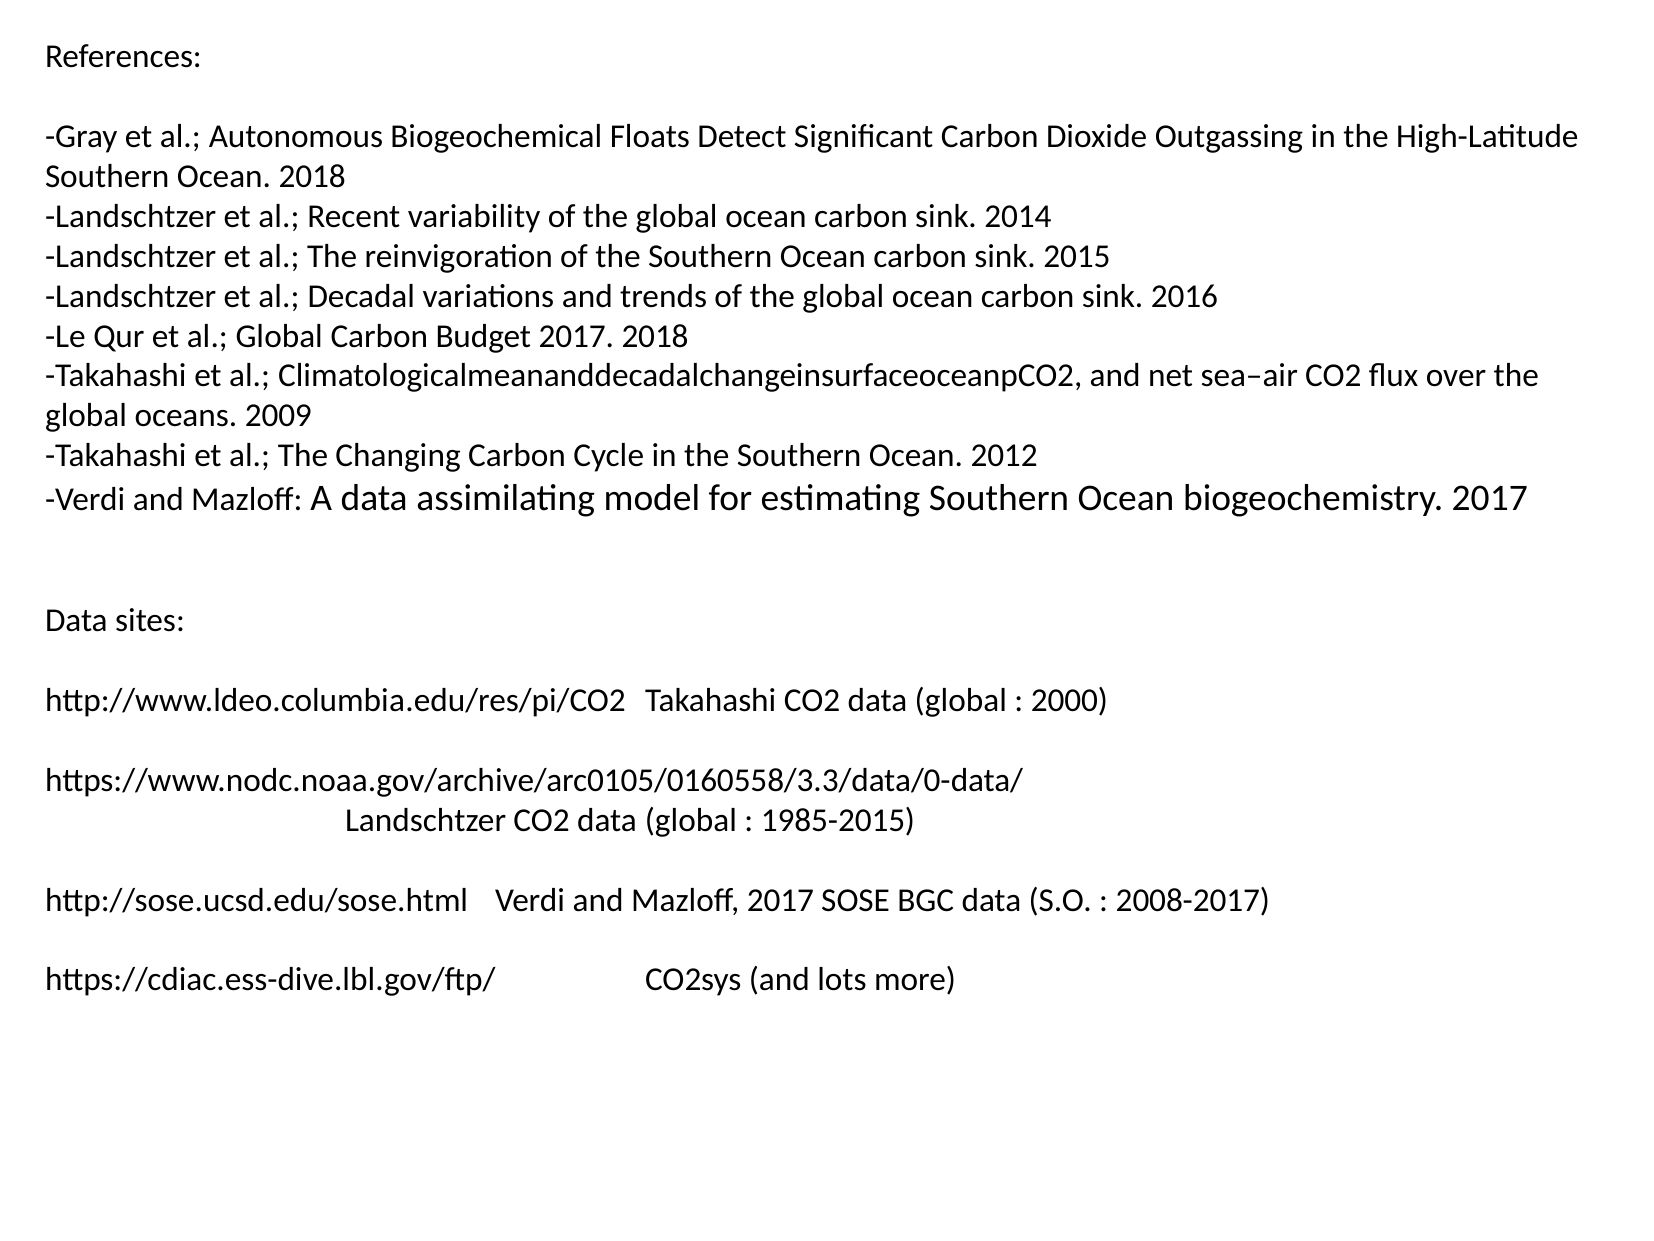

References:
-Gray et al.; Autonomous Biogeochemical Floats Detect Significant Carbon Dioxide Outgassing in the High-Latitude Southern Ocean. 2018
-Landschtzer et al.; Recent variability of the global ocean carbon sink. 2014
-Landschtzer et al.; The reinvigoration of the Southern Ocean carbon sink. 2015
-Landschtzer et al.; Decadal variations and trends of the global ocean carbon sink. 2016
-Le Qur et al.; Global Carbon Budget 2017. 2018
-Takahashi et al.; ClimatologicalmeananddecadalchangeinsurfaceoceanpCO2, and net sea–air CO2 flux over the global oceans. 2009
-Takahashi et al.; The Changing Carbon Cycle in the Southern Ocean. 2012
-Verdi and Mazloff: A data assimilating model for estimating Southern Ocean biogeochemistry. 2017
Data sites:
http://www.ldeo.columbia.edu/res/pi/CO2	Takahashi CO2 data (global : 2000)
https://www.nodc.noaa.gov/archive/arc0105/0160558/3.3/data/0-data/
				Landschtzer CO2 data (global : 1985-2015)
http://sose.ucsd.edu/sose.html	Verdi and Mazloff, 2017 SOSE BGC data (S.O. : 2008-2017)
https://cdiac.ess-dive.lbl.gov/ftp/		CO2sys (and lots more)